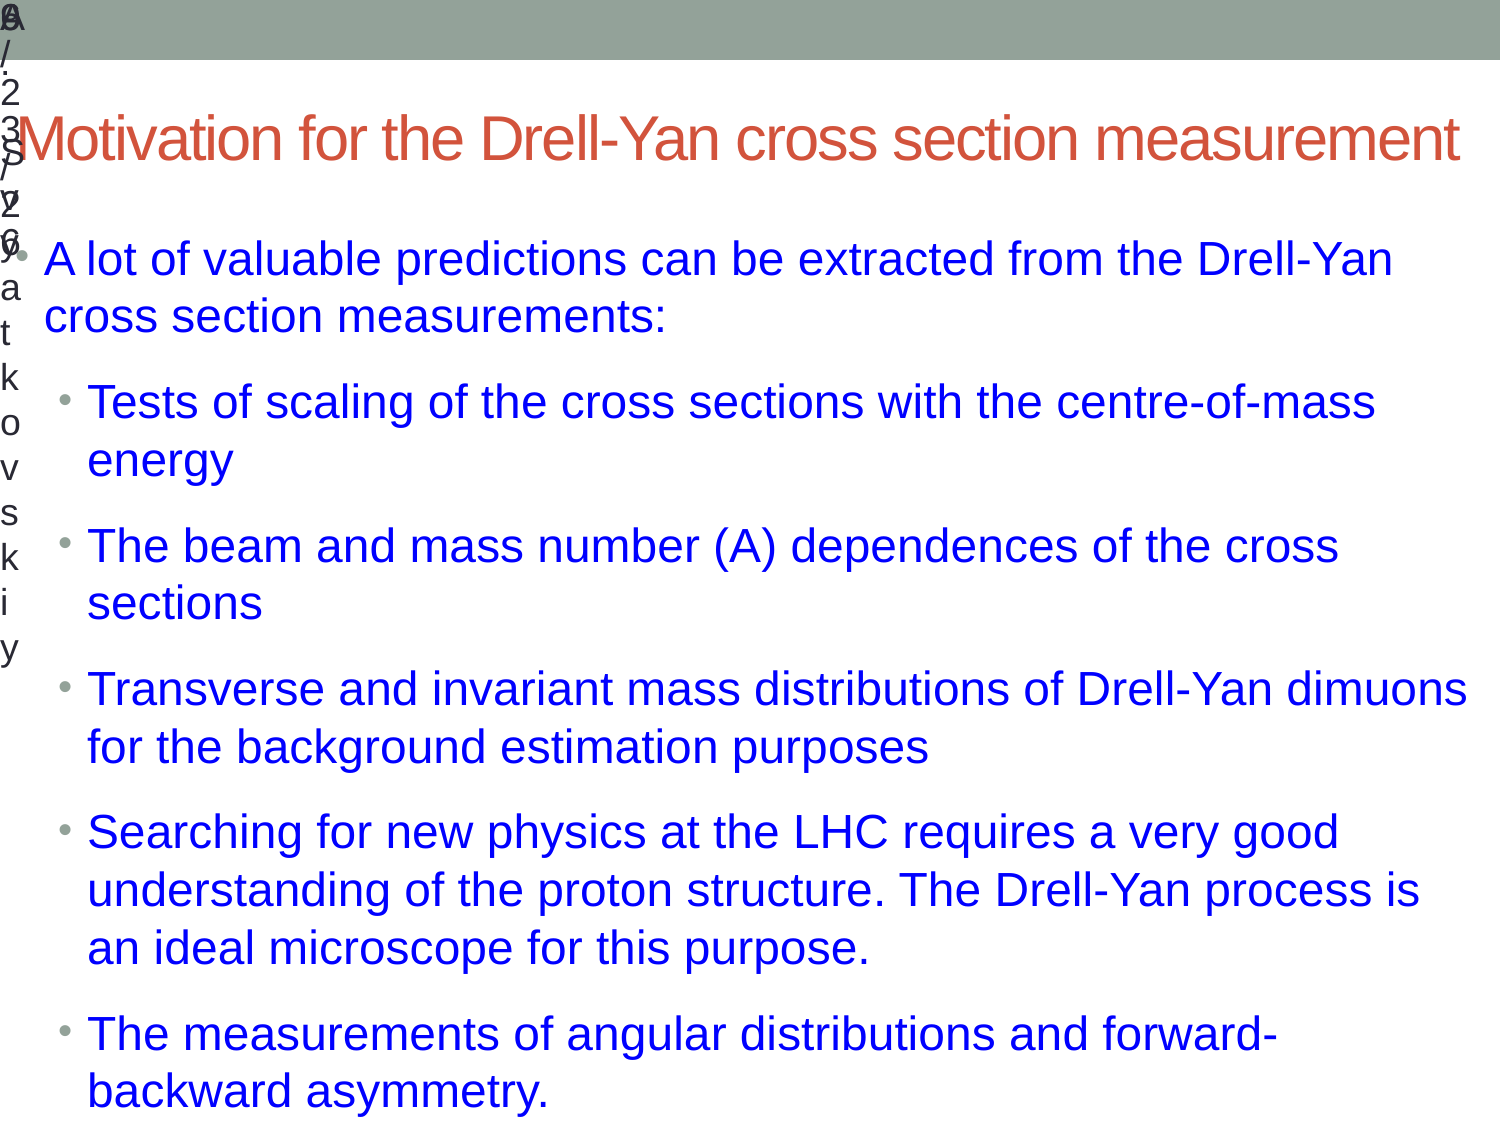

A. Svyatkovskiy
# Motivation for the Drell-Yan cross section measurement
A lot of valuable predictions can be extracted from the Drell-Yan cross section measurements:
Tests of scaling of the cross sections with the centre-of-mass energy
The beam and mass number (A) dependences of the cross sections
Transverse and invariant mass distributions of Drell-Yan dimuons for the background estimation purposes
Searching for new physics at the LHC requires a very good understanding of the proton structure. The Drell-Yan process is an ideal microscope for this purpose.
The measurements of angular distributions and forward-backward asymmetry.